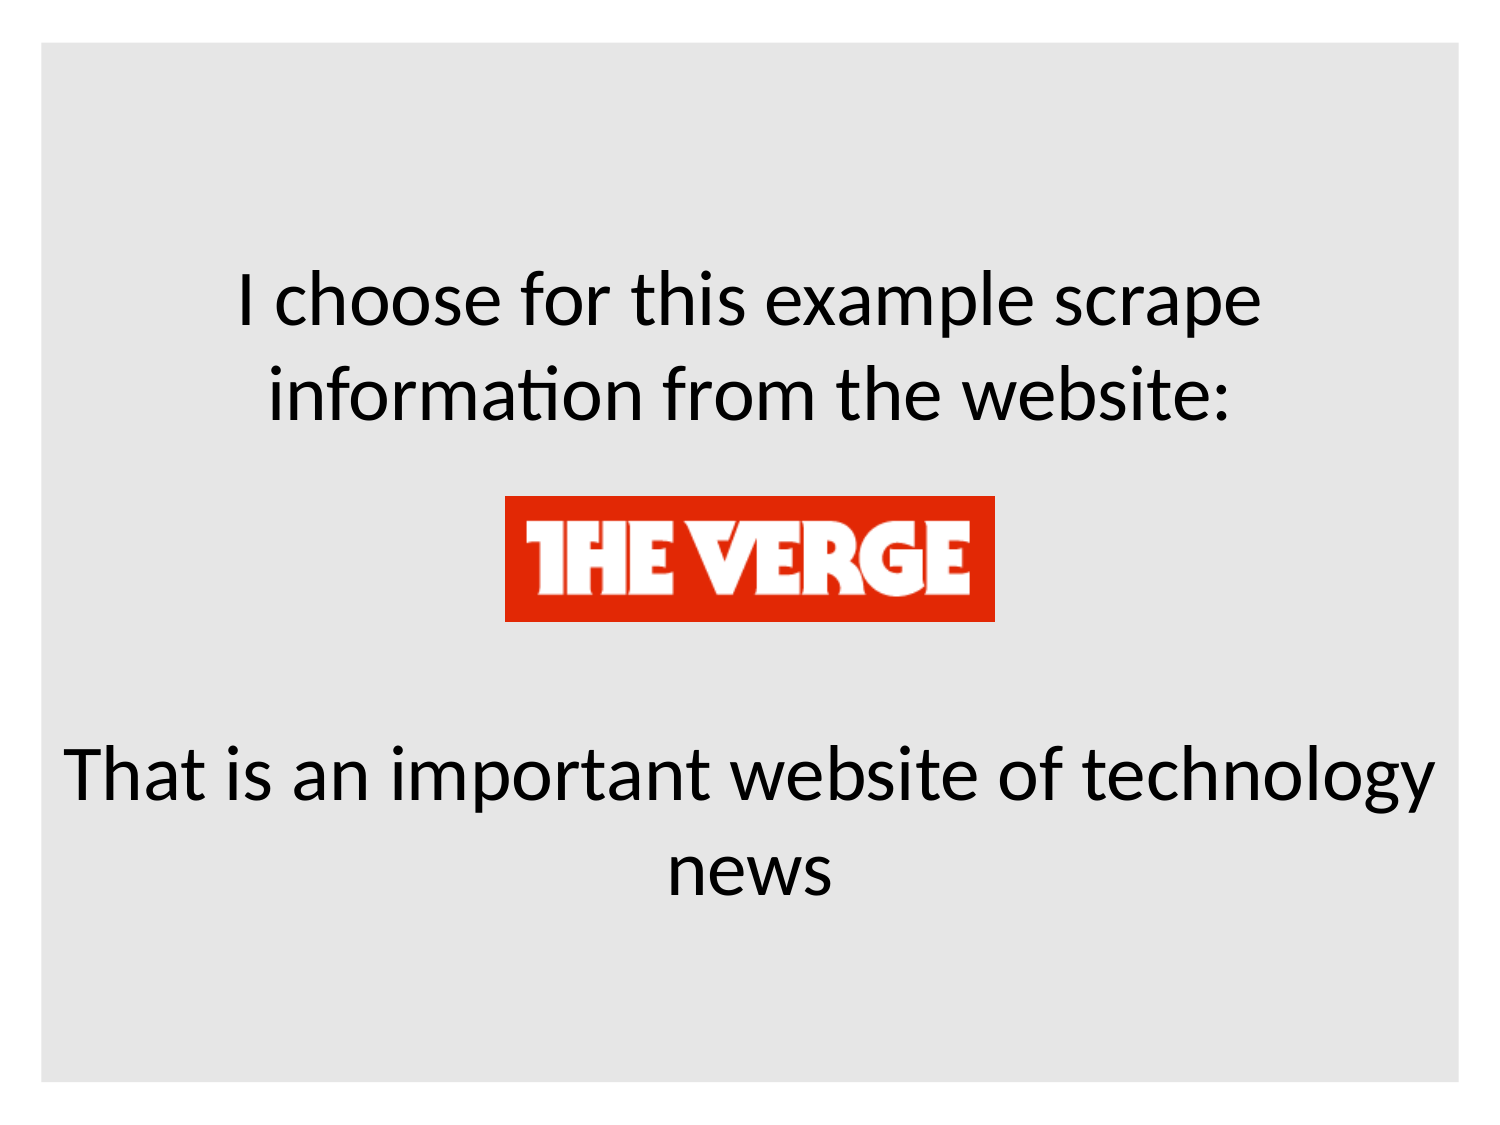

I choose for this example scrape information from the website:
That is an important website of technology news